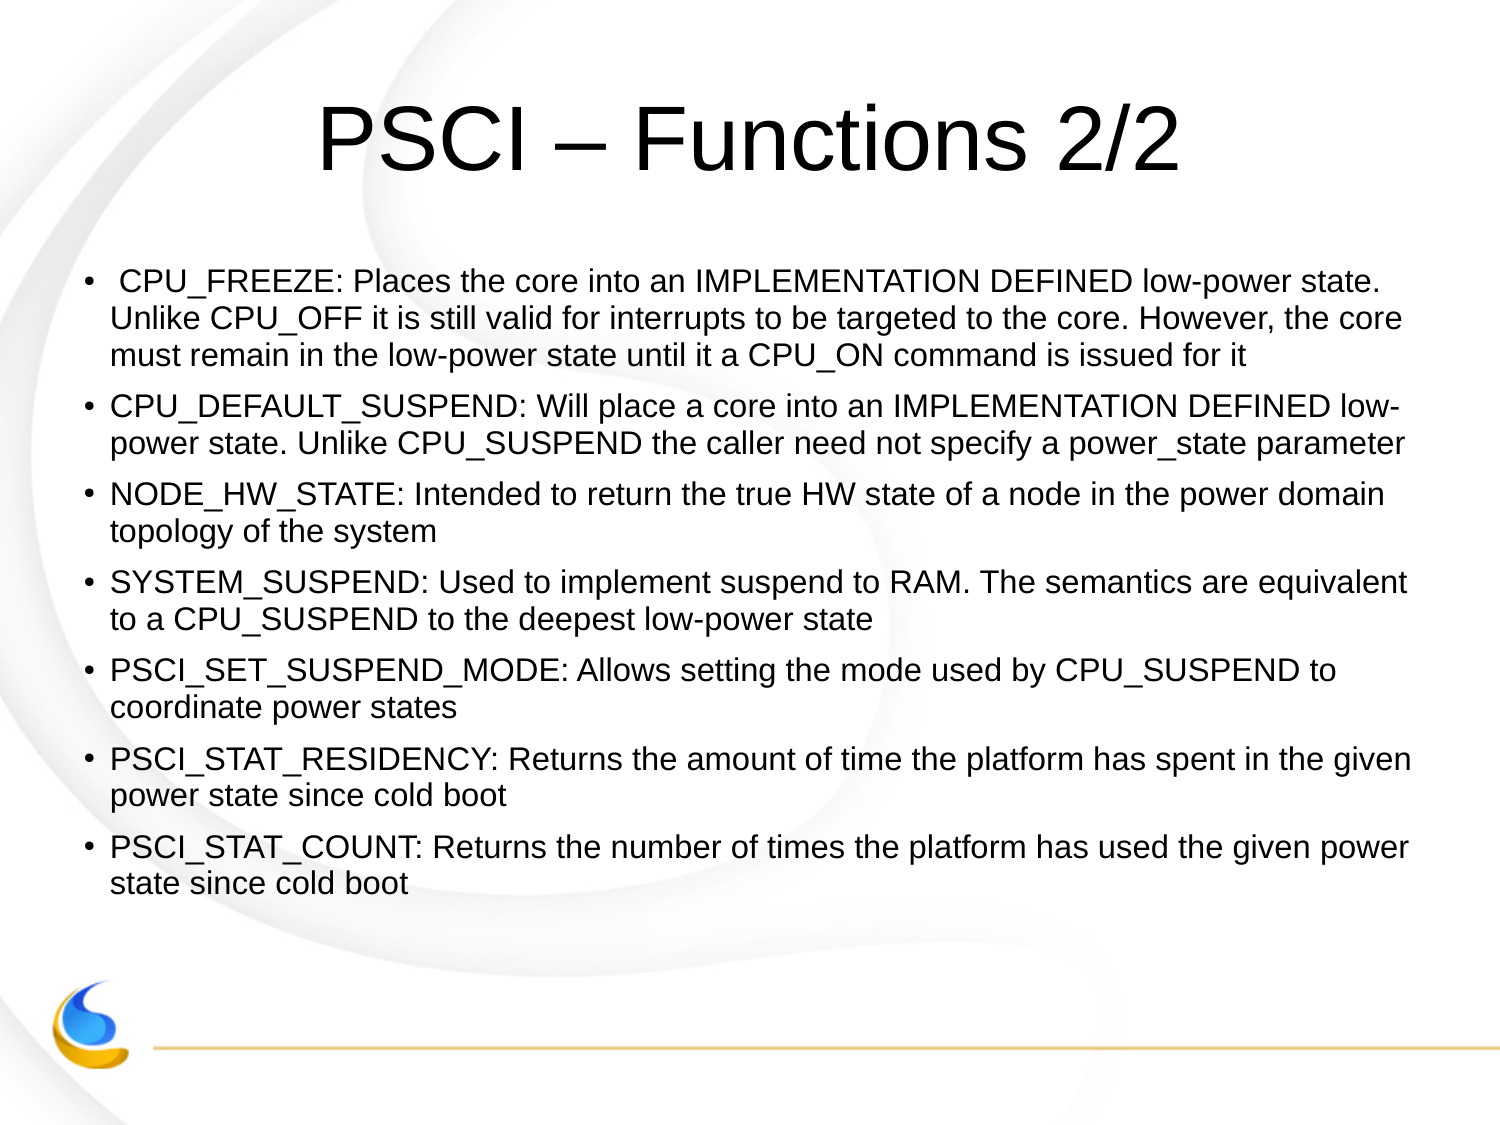

# PSCI – Functions 2/2
 CPU_FREEZE: Places the core into an IMPLEMENTATION DEFINED low-power state. Unlike CPU_OFF it is still valid for interrupts to be targeted to the core. However, the core must remain in the low-power state until it a CPU_ON command is issued for it
CPU_DEFAULT_SUSPEND: Will place a core into an IMPLEMENTATION DEFINED low-power state. Unlike CPU_SUSPEND the caller need not specify a power_state parameter
NODE_HW_STATE: Intended to return the true HW state of a node in the power domain topology of the system
SYSTEM_SUSPEND: Used to implement suspend to RAM. The semantics are equivalent to a CPU_SUSPEND to the deepest low-power state
PSCI_SET_SUSPEND_MODE: Allows setting the mode used by CPU_SUSPEND to coordinate power states
PSCI_STAT_RESIDENCY: Returns the amount of time the platform has spent in the given power state since cold boot
PSCI_STAT_COUNT: Returns the number of times the platform has used the given power state since cold boot